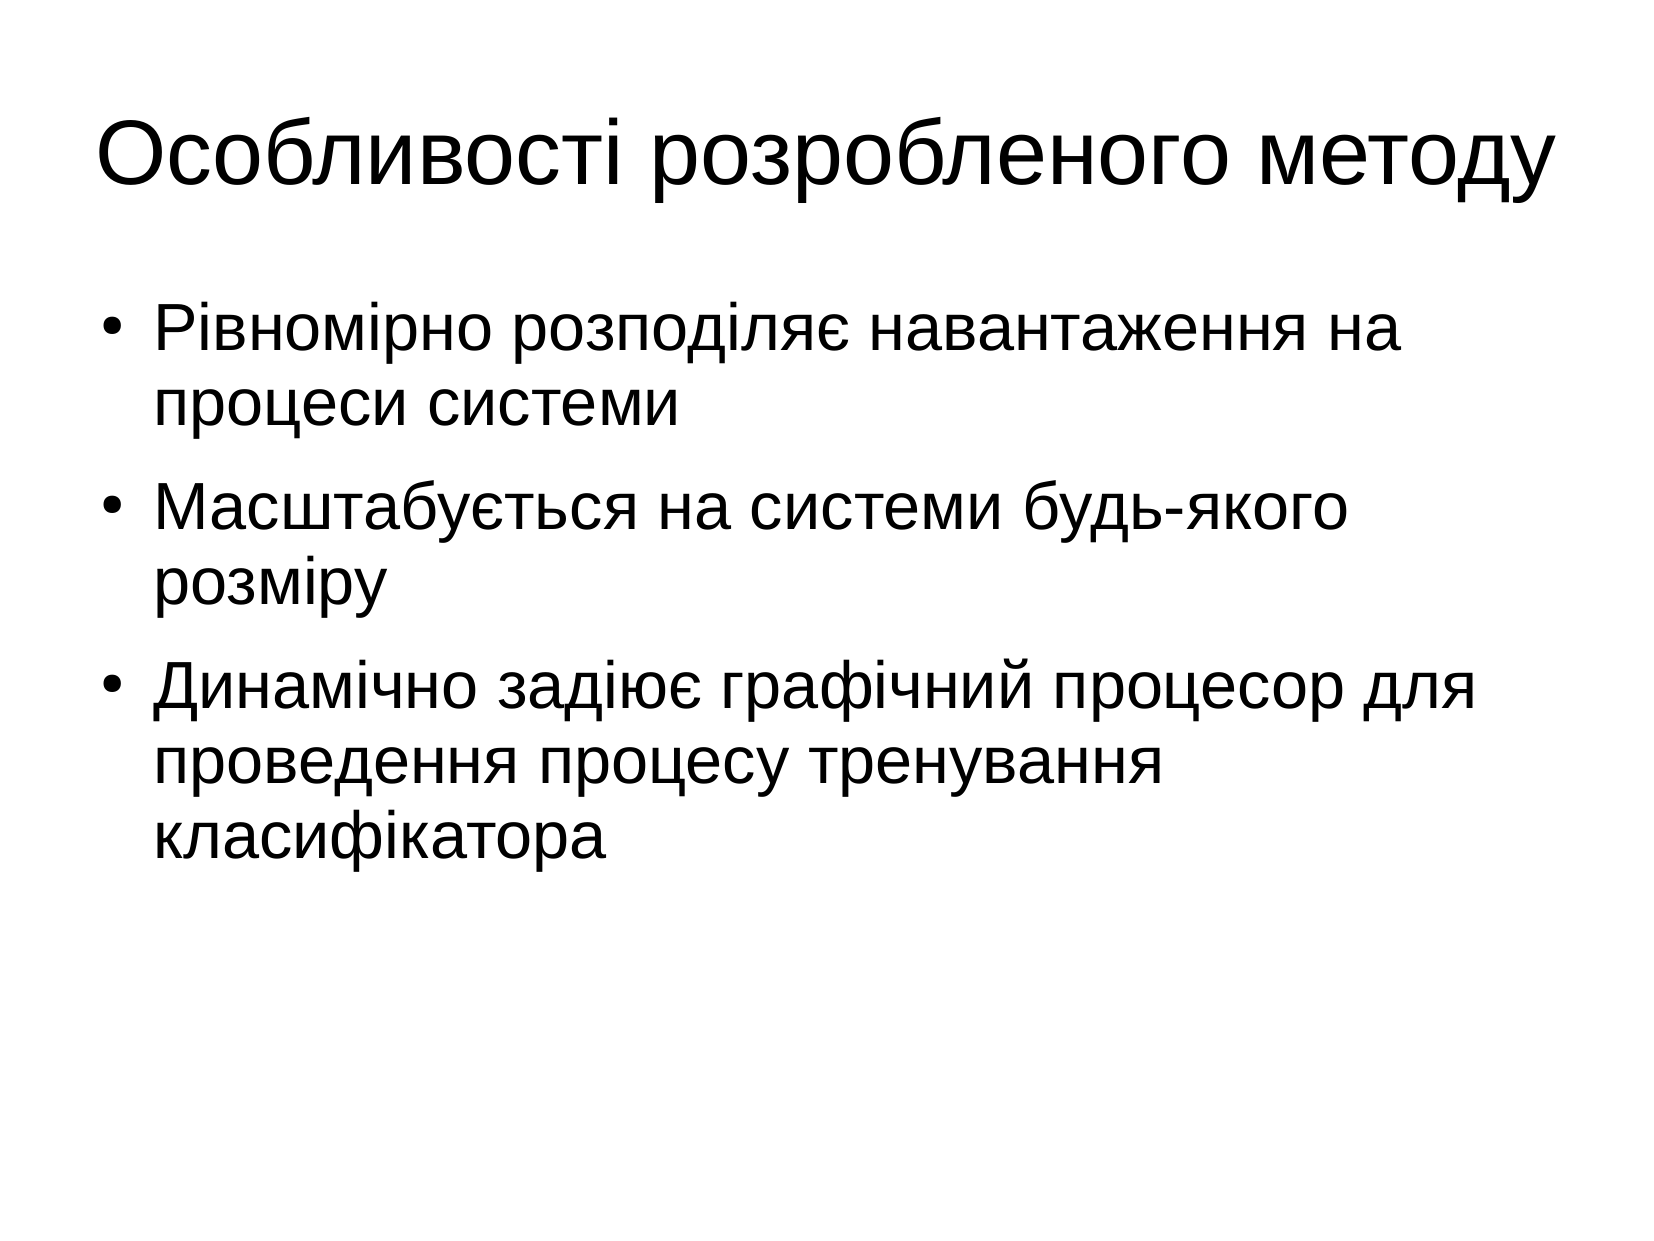

# Особливості розробленого методу
Рівномірно розподіляє навантаження на процеси системи
Масштабується на системи будь-якого розміру
Динамічно задіює графічний процесор для проведення процесу тренування класифікатора